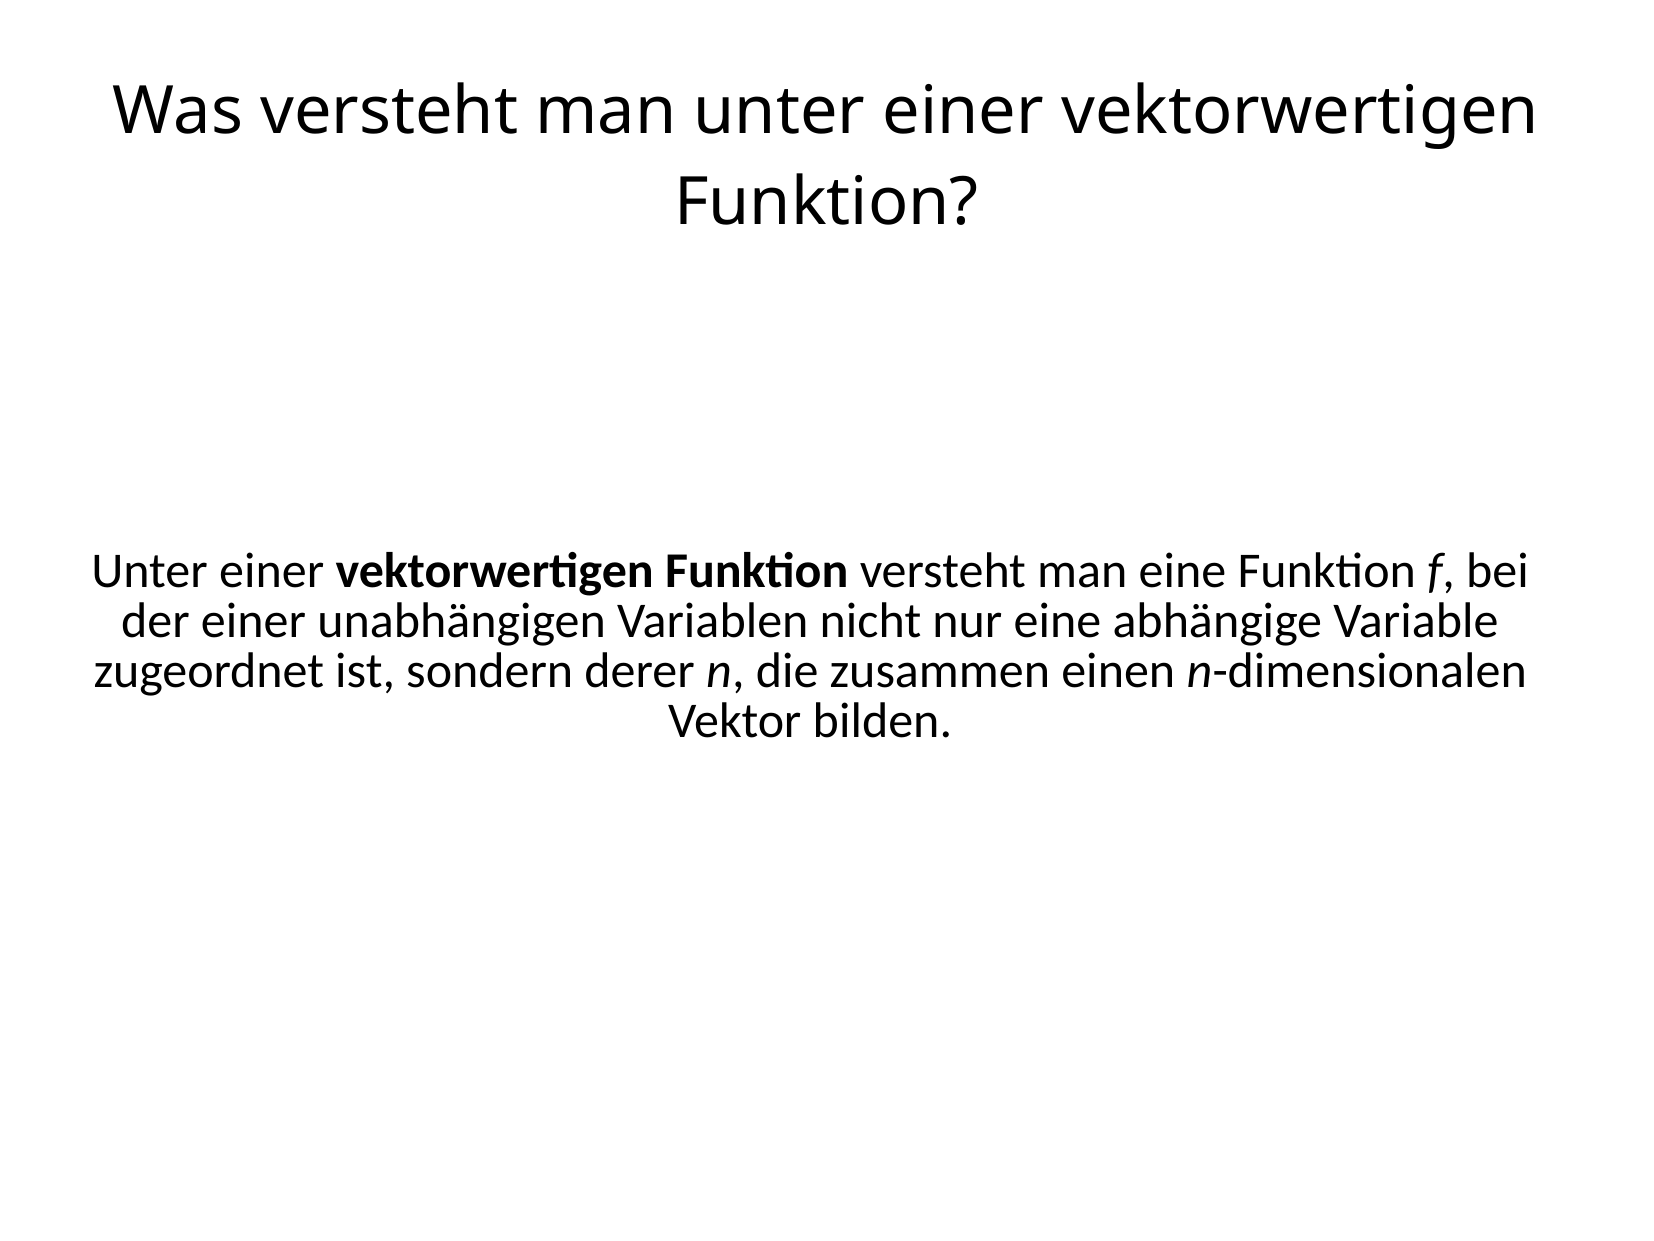

# Was versteht man unter einer vektorwertigen Funktion?
Unter einer vektorwertigen Funktion versteht man eine Funktion f, bei der einer unabhängigen Variablen nicht nur eine abhängige Variable zugeordnet ist, sondern derer n, die zusammen einen n-dimensionalen Vektor bilden.